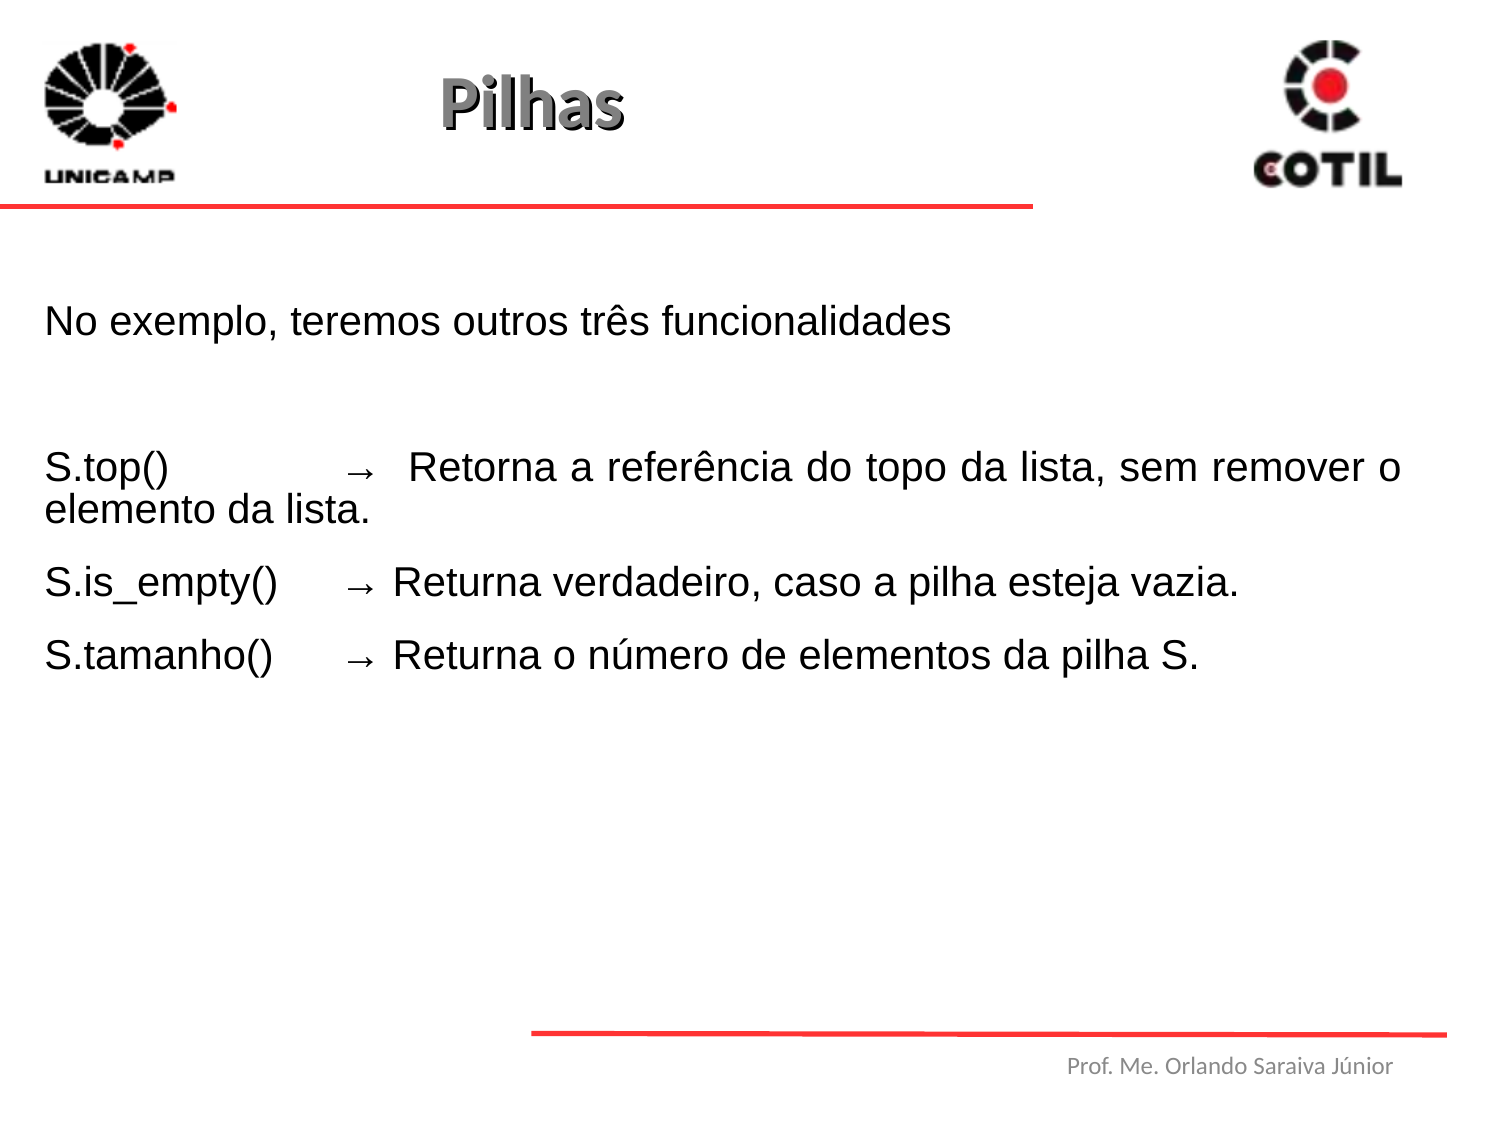

# Pilhas
No exemplo, teremos outros três funcionalidades
S.top()			→ Retorna a referência do topo da lista, sem remover o elemento da lista.
S.is_empty()	→ Returna verdadeiro, caso a pilha esteja vazia.
S.tamanho()	→ Returna o número de elementos da pilha S.